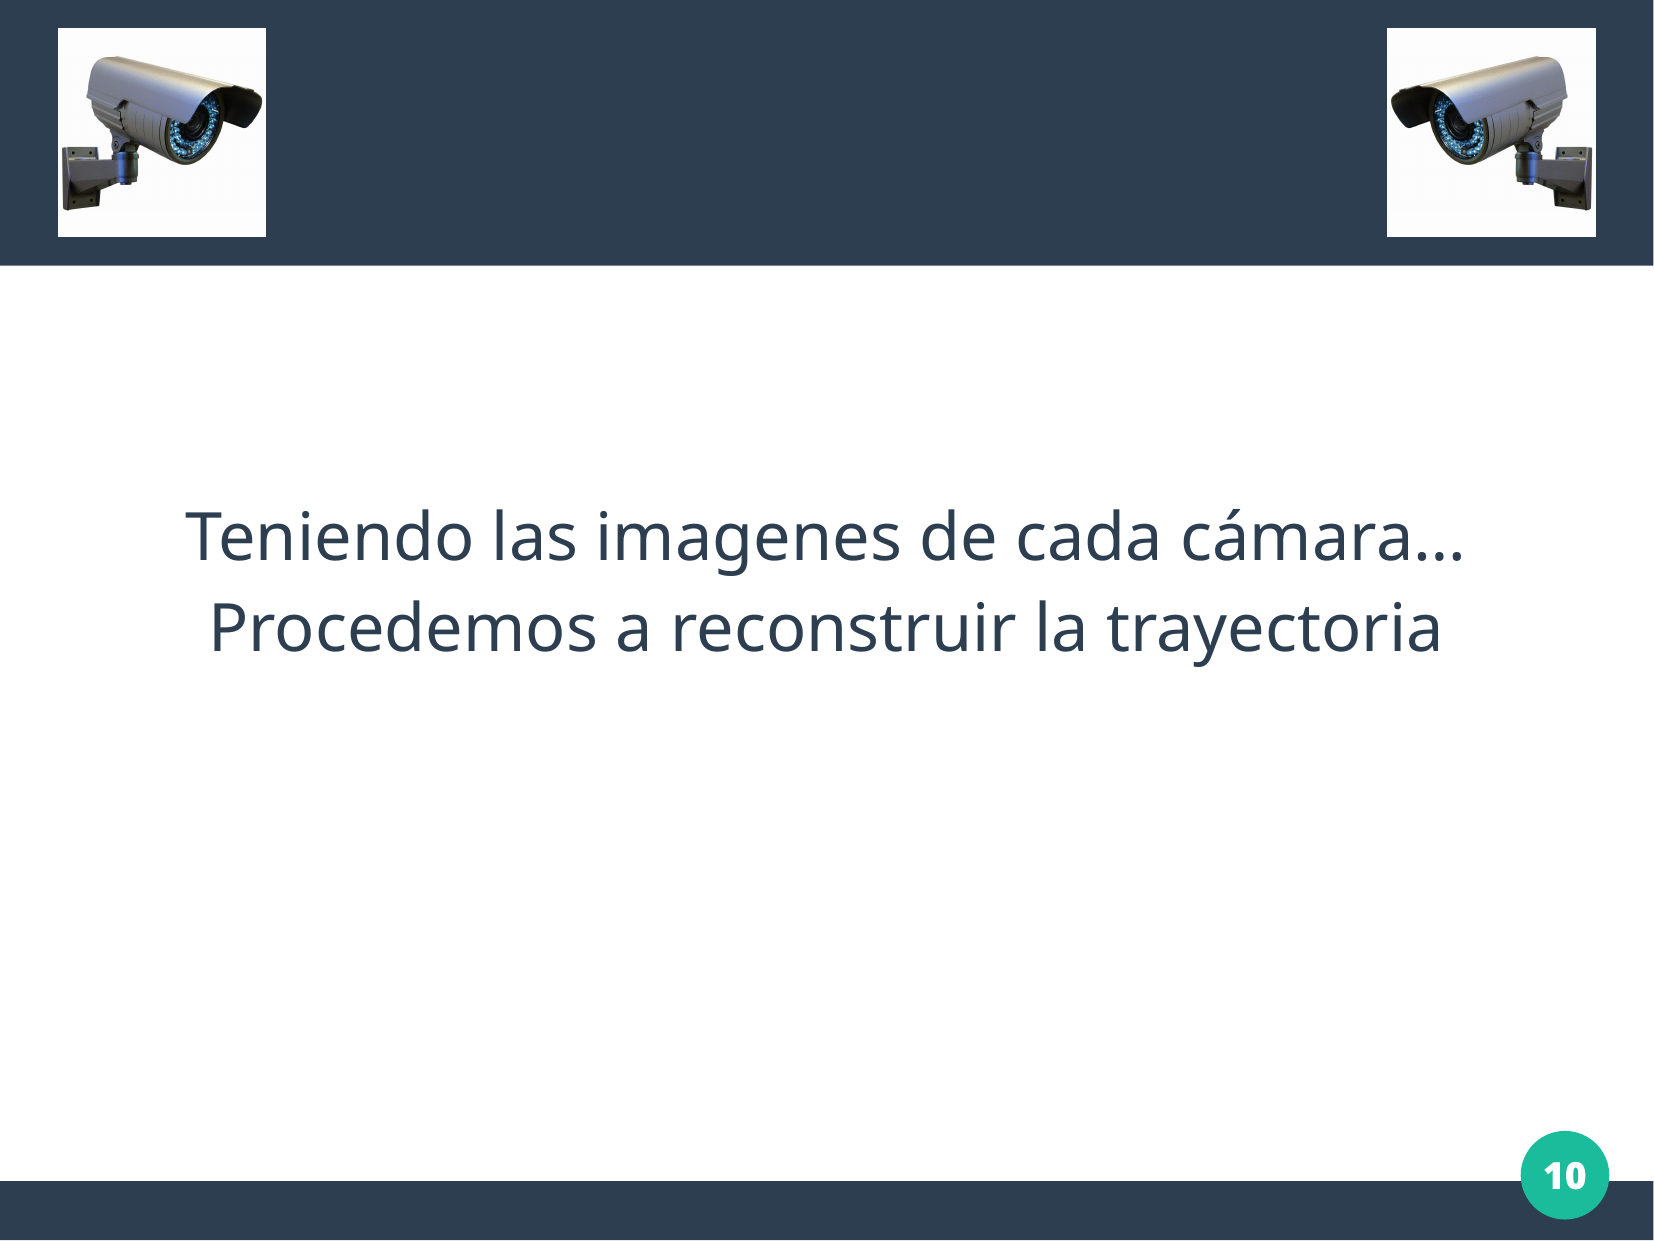

# Teniendo las imagenes de cada cámara…
Procedemos a reconstruir la trayectoria
10